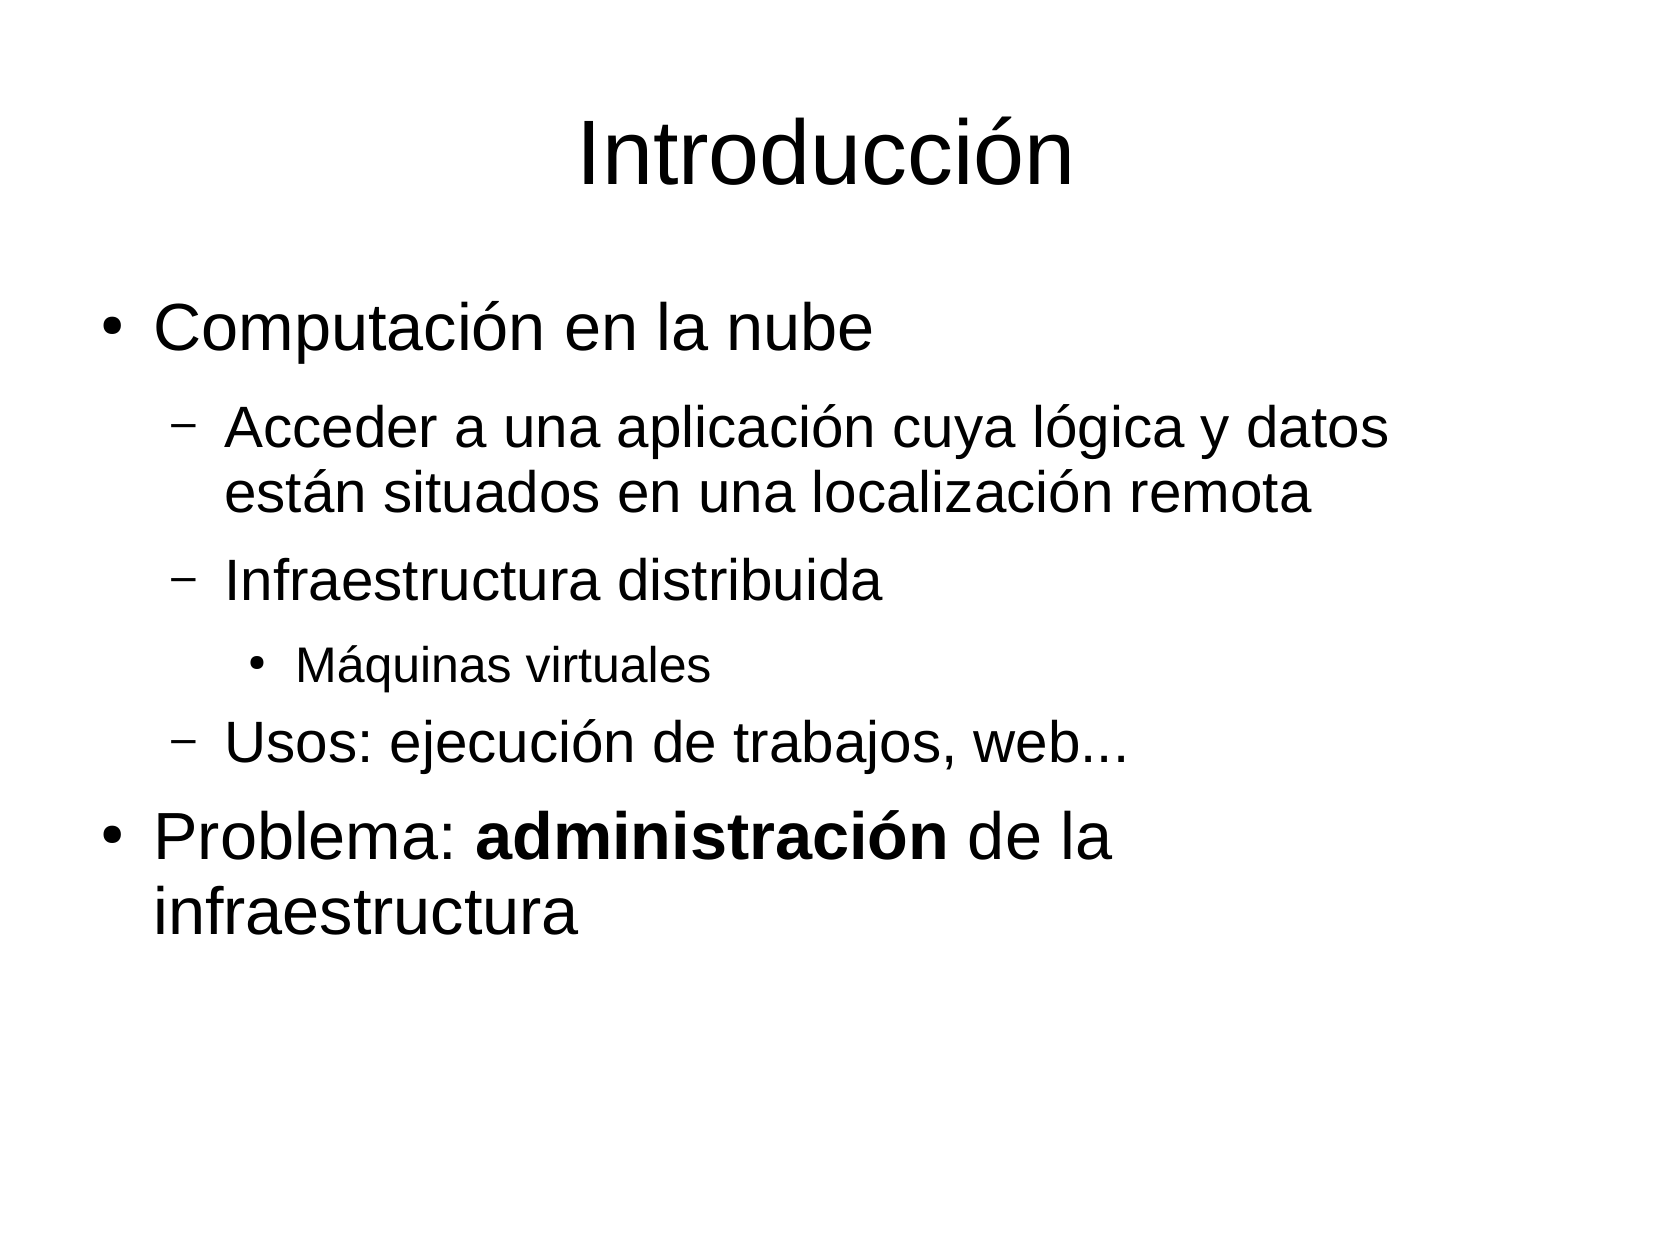

# Introducción
Computación en la nube
Acceder a una aplicación cuya lógica y datos están situados en una localización remota
Infraestructura distribuida
Máquinas virtuales
Usos: ejecución de trabajos, web...
Problema: administración de la infraestructura